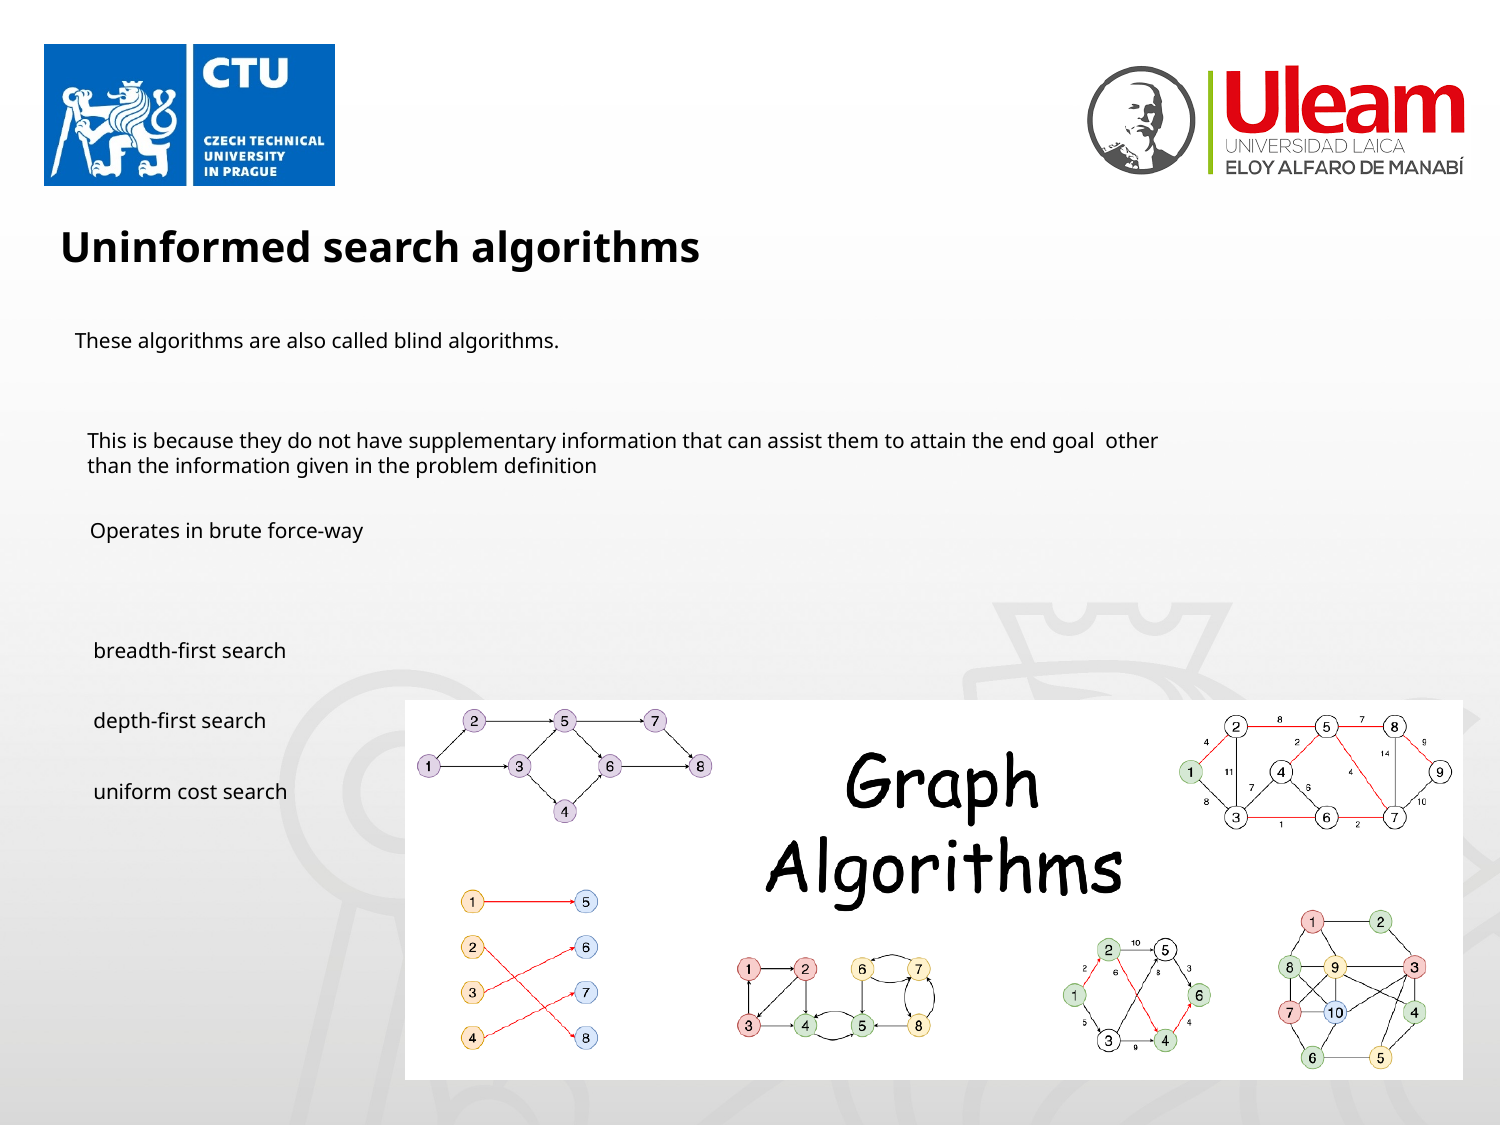

# Uninformed search algorithms
These algorithms are also called blind algorithms.
This is because they do not have supplementary information that can assist them to attain the end goal other than the information given in the problem definition
Operates in brute force-way
breadth-first search
depth-first search
uniform cost search